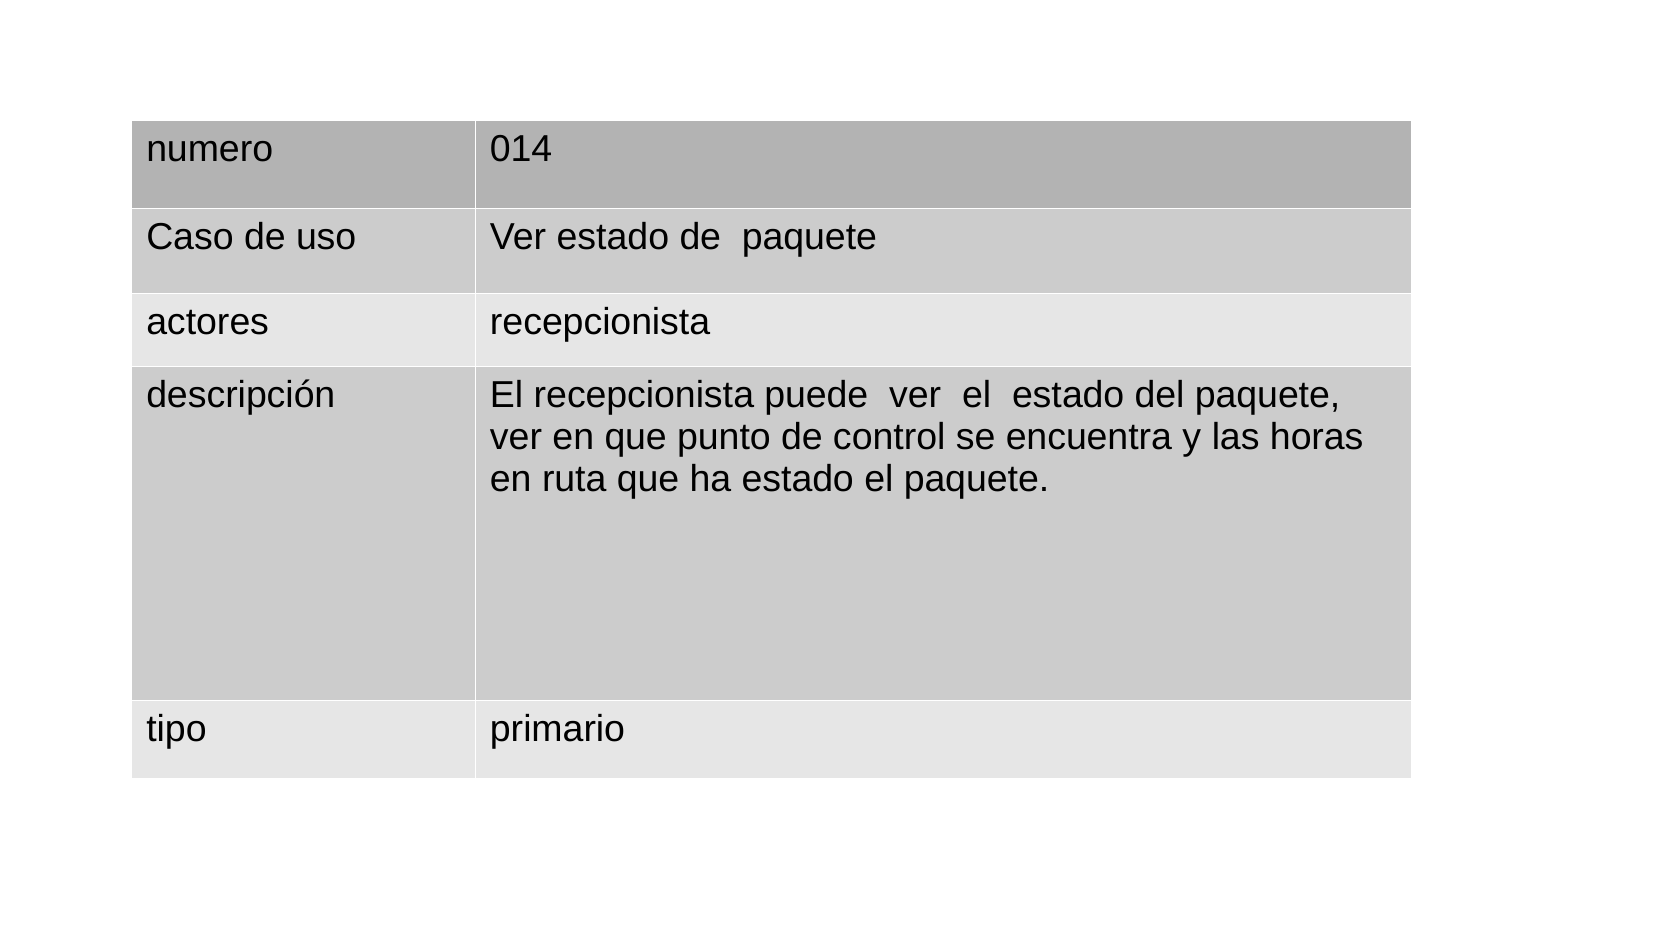

| numero | 014 |
| --- | --- |
| Caso de uso | Ver estado de paquete |
| actores | recepcionista |
| descripción | El recepcionista puede ver el estado del paquete, ver en que punto de control se encuentra y las horas en ruta que ha estado el paquete. |
| tipo | primario |